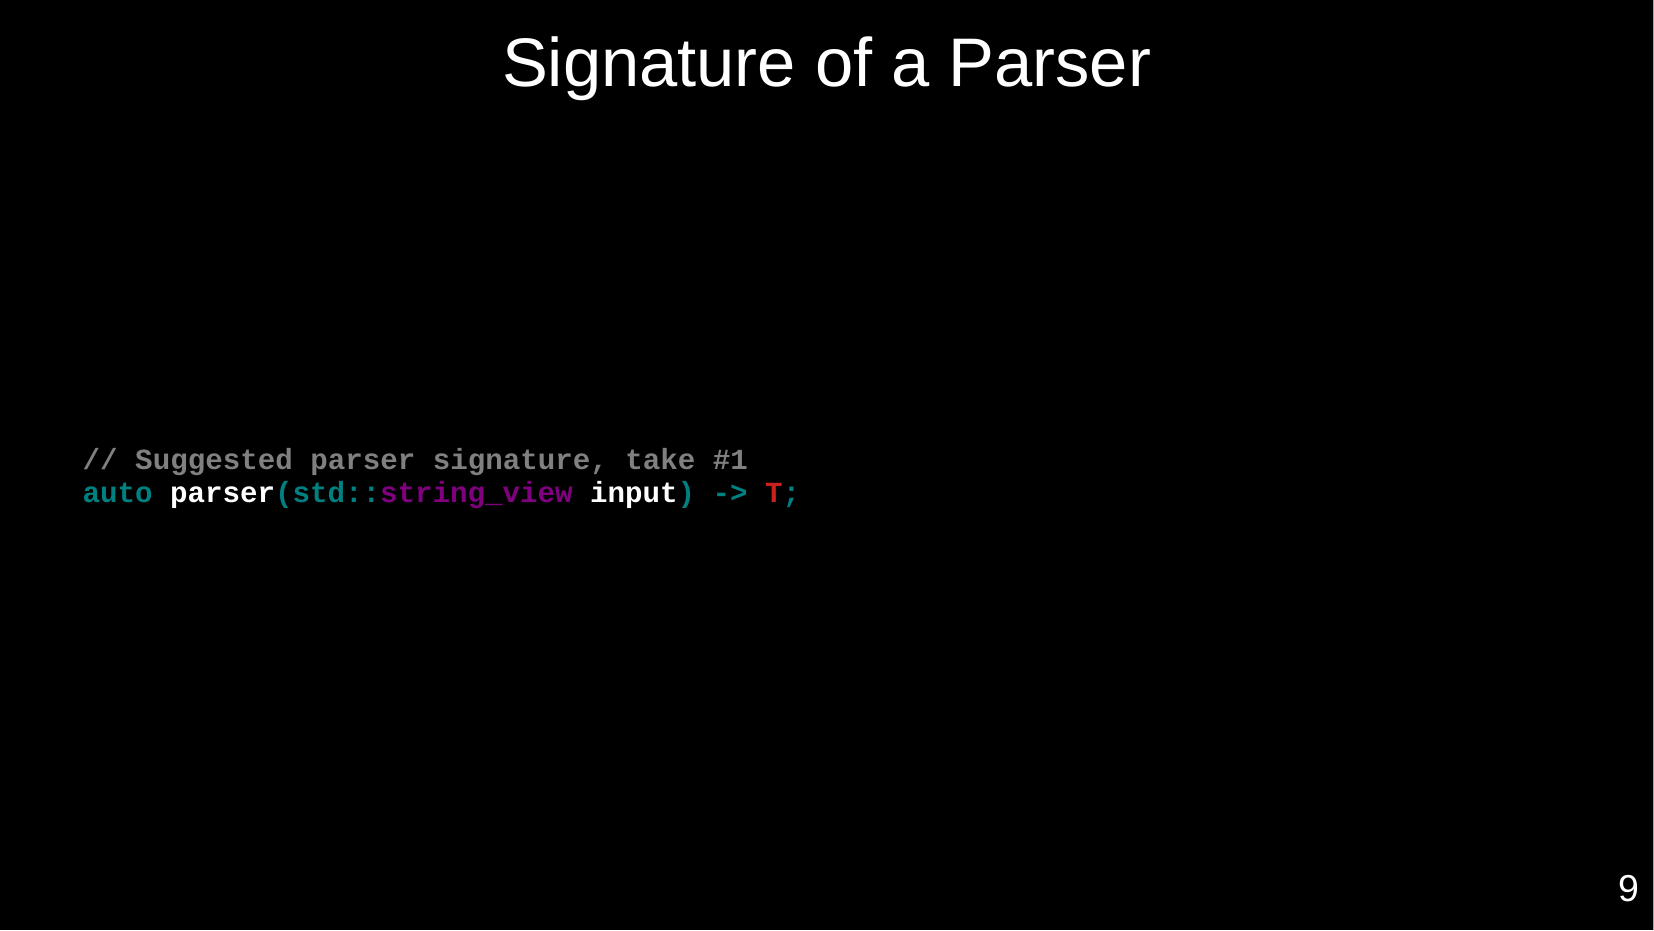

Signature of a Parser
# // Suggested parser signature, take #1
auto parser(std::string_view input) -> T;